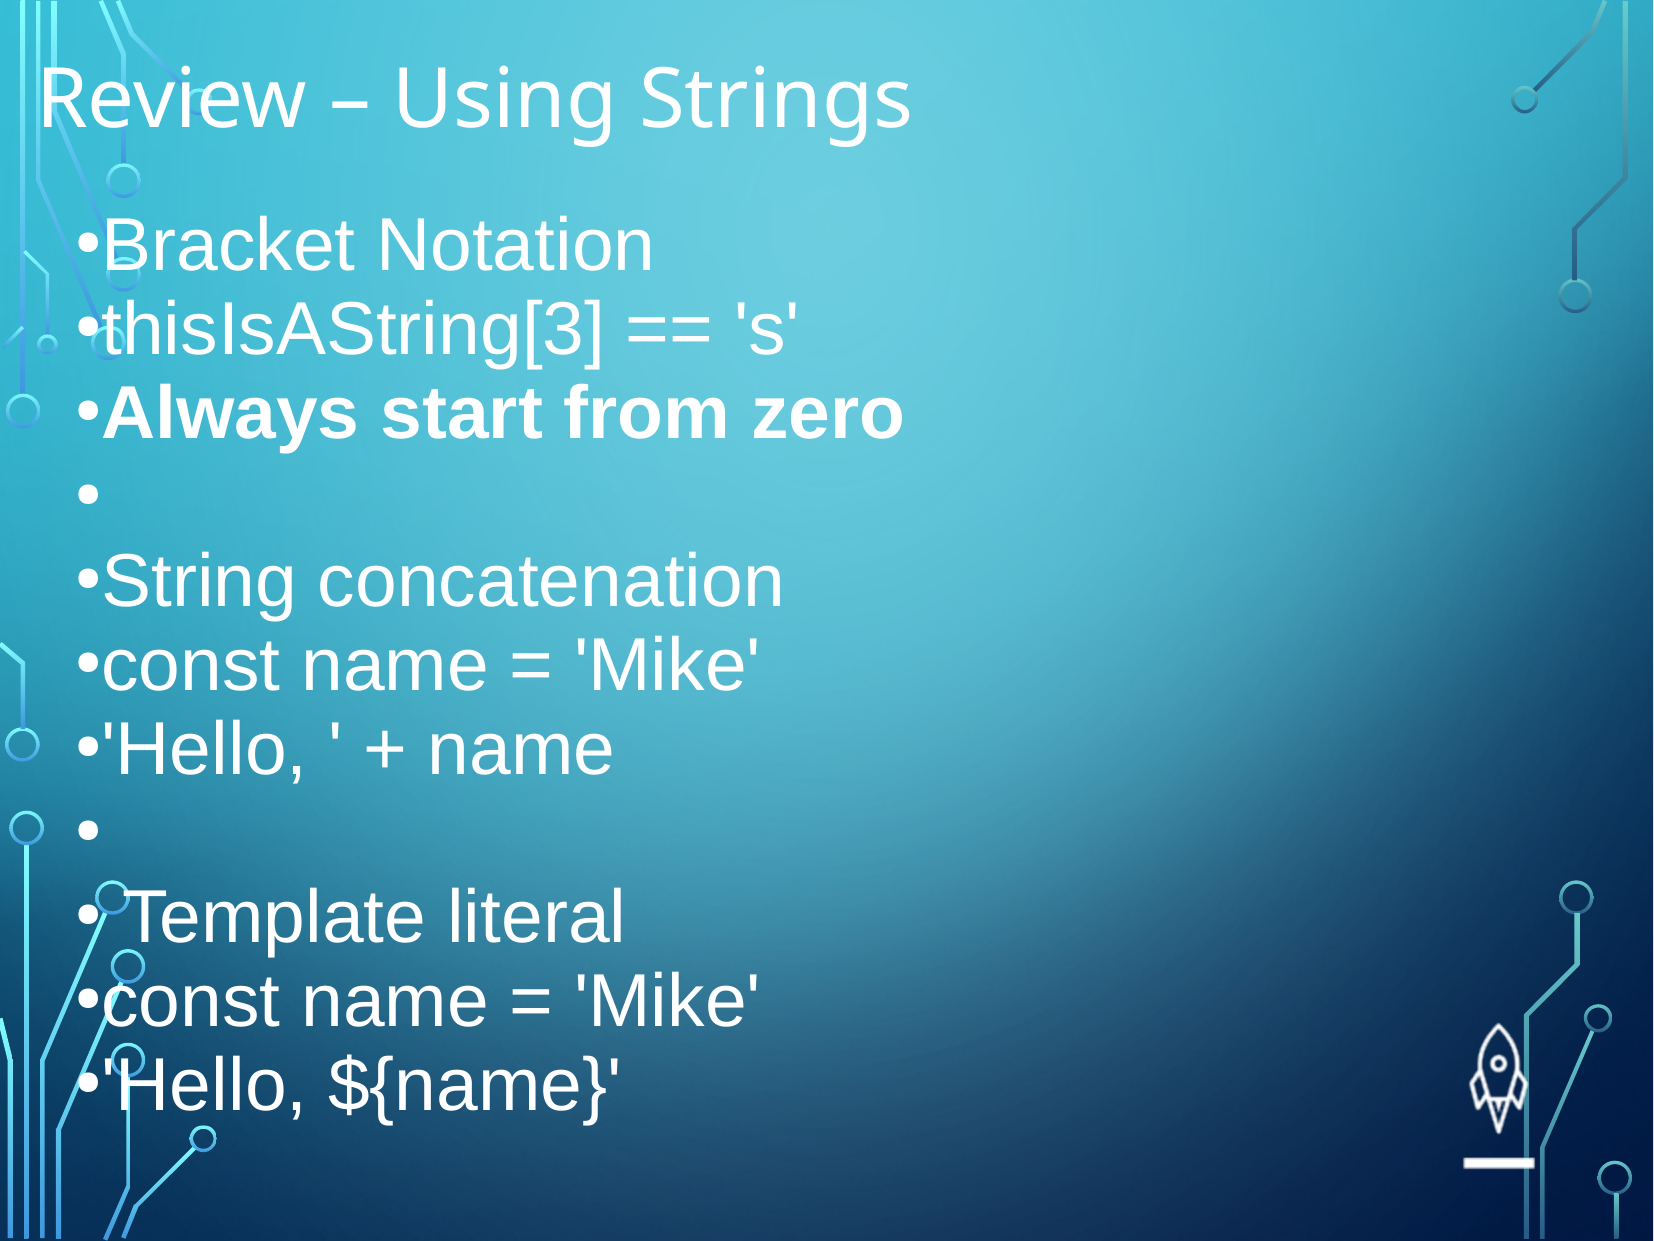

Review – Using Strings
Bracket Notation
thisIsAString[3] == 's'
Always start from zero
String concatenation
const name = 'Mike'
'Hello, ' + name
 Template literal
const name = 'Mike'
'Hello, ${name}'